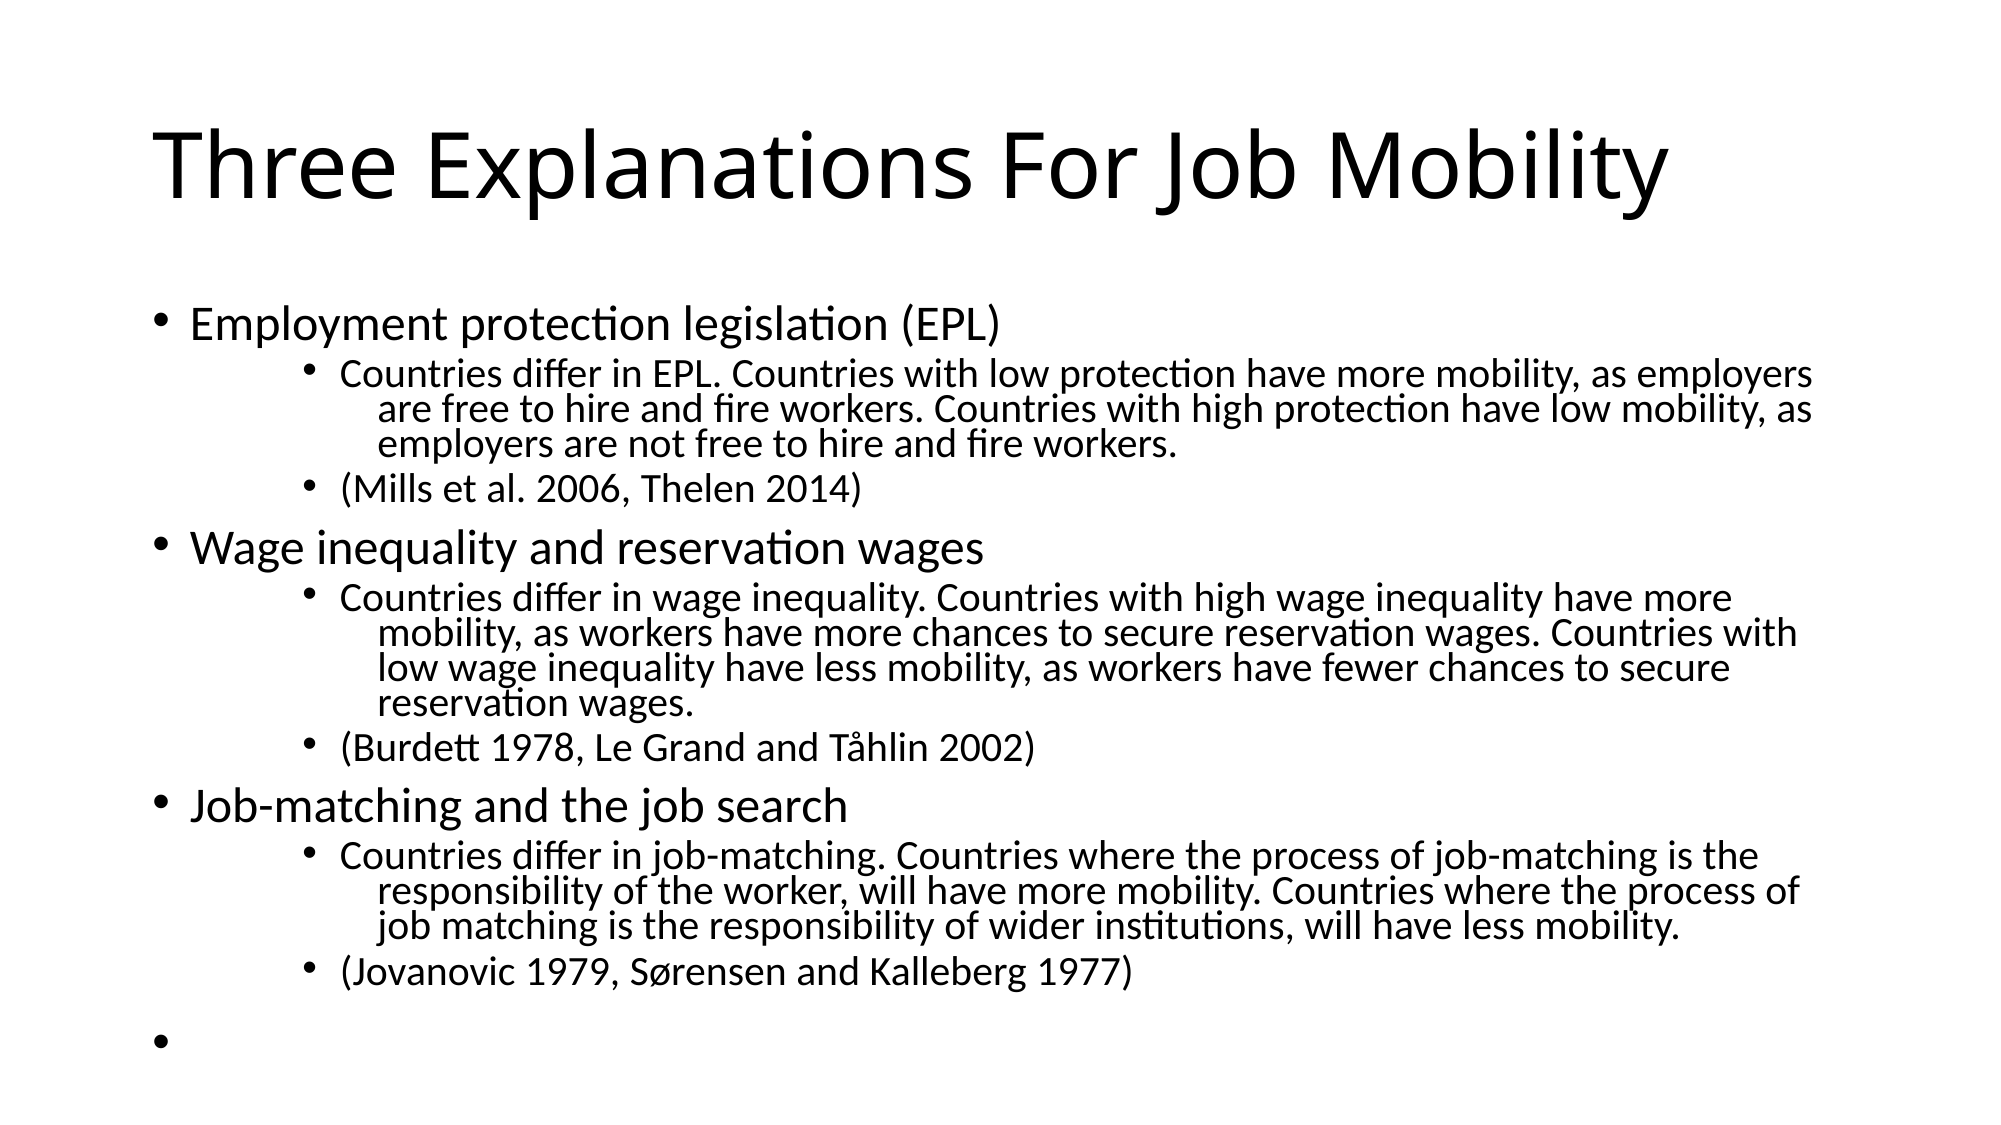

# Three Explanations For Job Mobility
Employment protection legislation (EPL)
Countries differ in EPL. Countries with low protection have more mobility, as employers are free to hire and fire workers. Countries with high protection have low mobility, as employers are not free to hire and fire workers.
(Mills et al. 2006, Thelen 2014)
Wage inequality and reservation wages
Countries differ in wage inequality. Countries with high wage inequality have more mobility, as workers have more chances to secure reservation wages. Countries with low wage inequality have less mobility, as workers have fewer chances to secure reservation wages.
(Burdett 1978, Le Grand and Tåhlin 2002)
Job-matching and the job search
Countries differ in job-matching. Countries where the process of job-matching is the responsibility of the worker, will have more mobility. Countries where the process of job matching is the responsibility of wider institutions, will have less mobility.
(Jovanovic 1979, Sørensen and Kalleberg 1977)